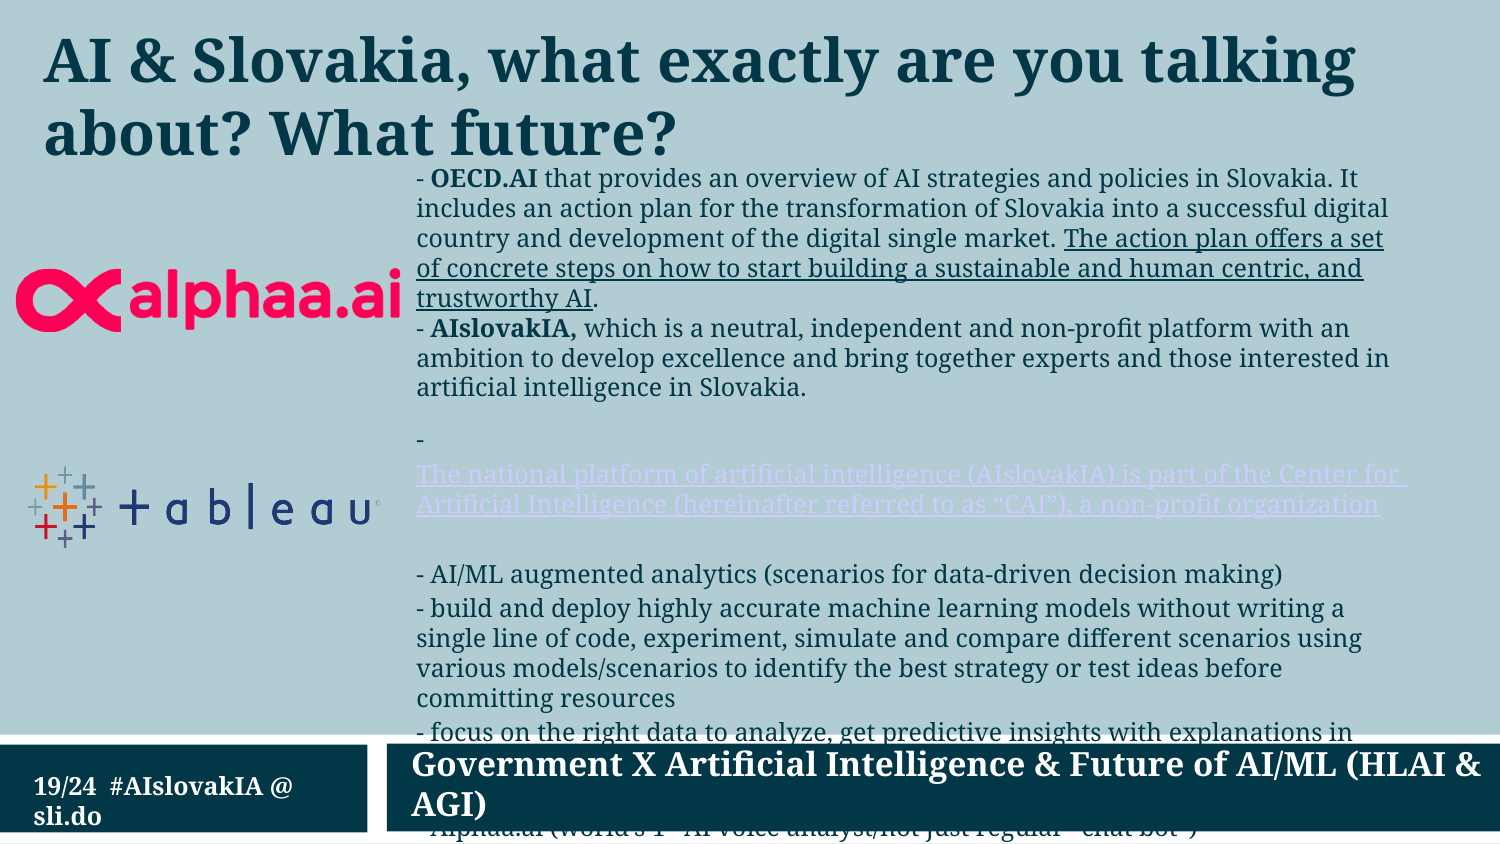

AI & Slovakia, what exactly are you talking about? What future?
- OECD.AI that provides an overview of AI strategies and policies in Slovakia. It includes an action plan for the transformation of Slovakia into a successful digital country and development of the digital single market. The action plan offers a set of concrete steps on how to start building a sustainable and human centric, and trustworthy AI.
- AIslovakIA, which is a neutral, independent and non-profit platform with an ambition to develop excellence and bring together experts and those interested in artificial intelligence in Slovakia.
- The national platform of artificial intelligence (AIslovakIA) is part of the Center for Artificial Intelligence (hereinafter referred to as “CAI”), a non-profit organization
- AI/ML augmented analytics (scenarios for data-driven decision making)
- build and deploy highly accurate machine learning models without writing a single line of code, experiment, simulate and compare different scenarios using various models/scenarios to identify the best strategy or test ideas before committing resources
- focus on the right data to analyze, get predictive insights with explanations in your dashboards + run simulations to get actionable prescriptive guidance on what to do next and get instant visual response
- Alphaa.ai (world’s 1st AI voice analyst/not just regular “chat bot”)
Government X Artificial Intelligence & Future of AI/ML (HLAI & AGI)
19/24 #AIslovakIA @ sli.do